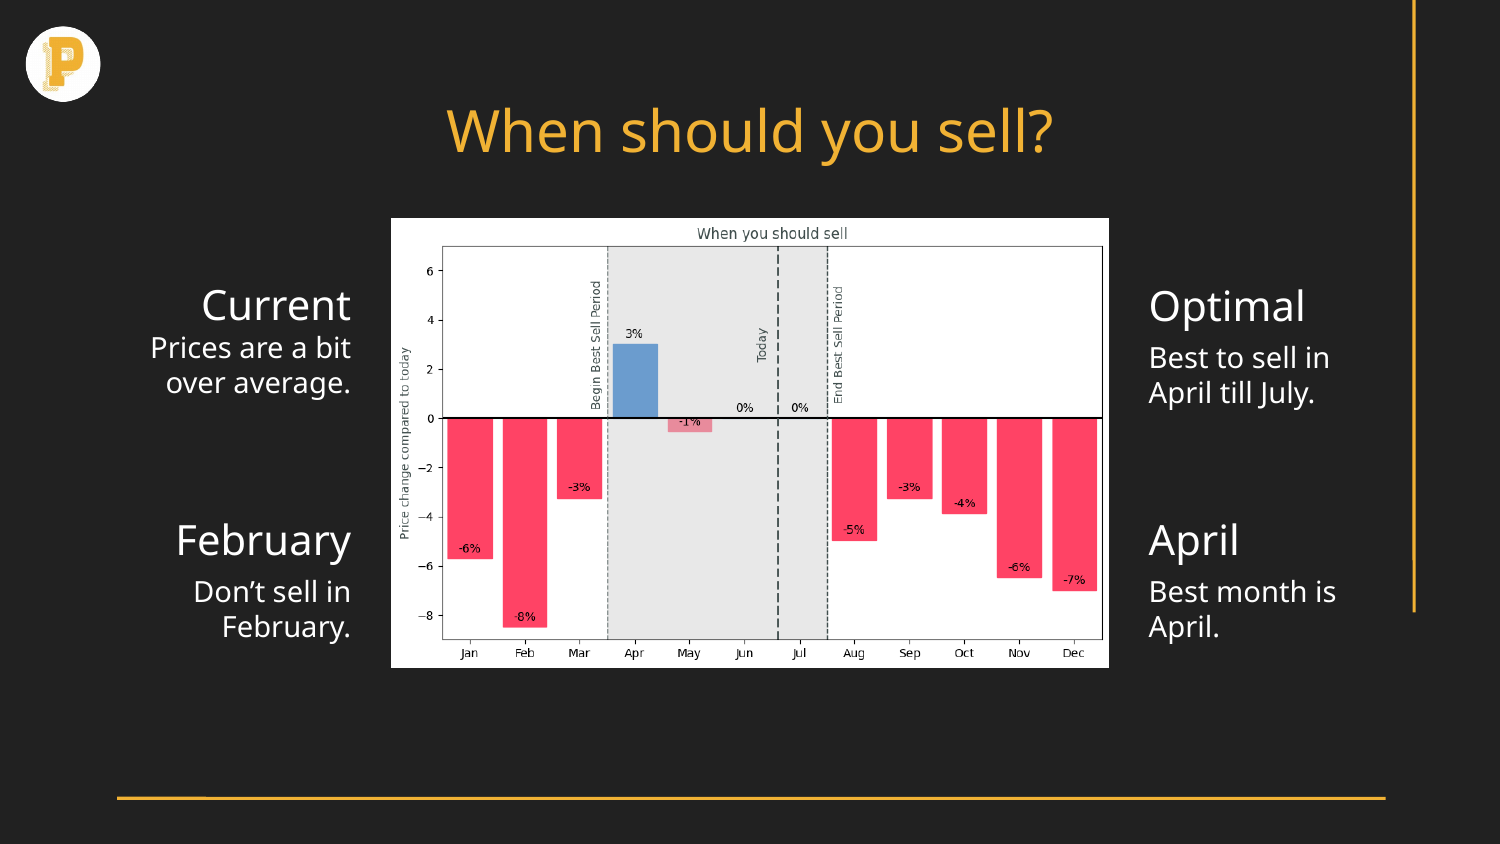

# When should you sell?
Current
Optimal
Prices are a bit over average.
Best to sell in April till July.
February
April
Don’t sell in February.
Best month is April.